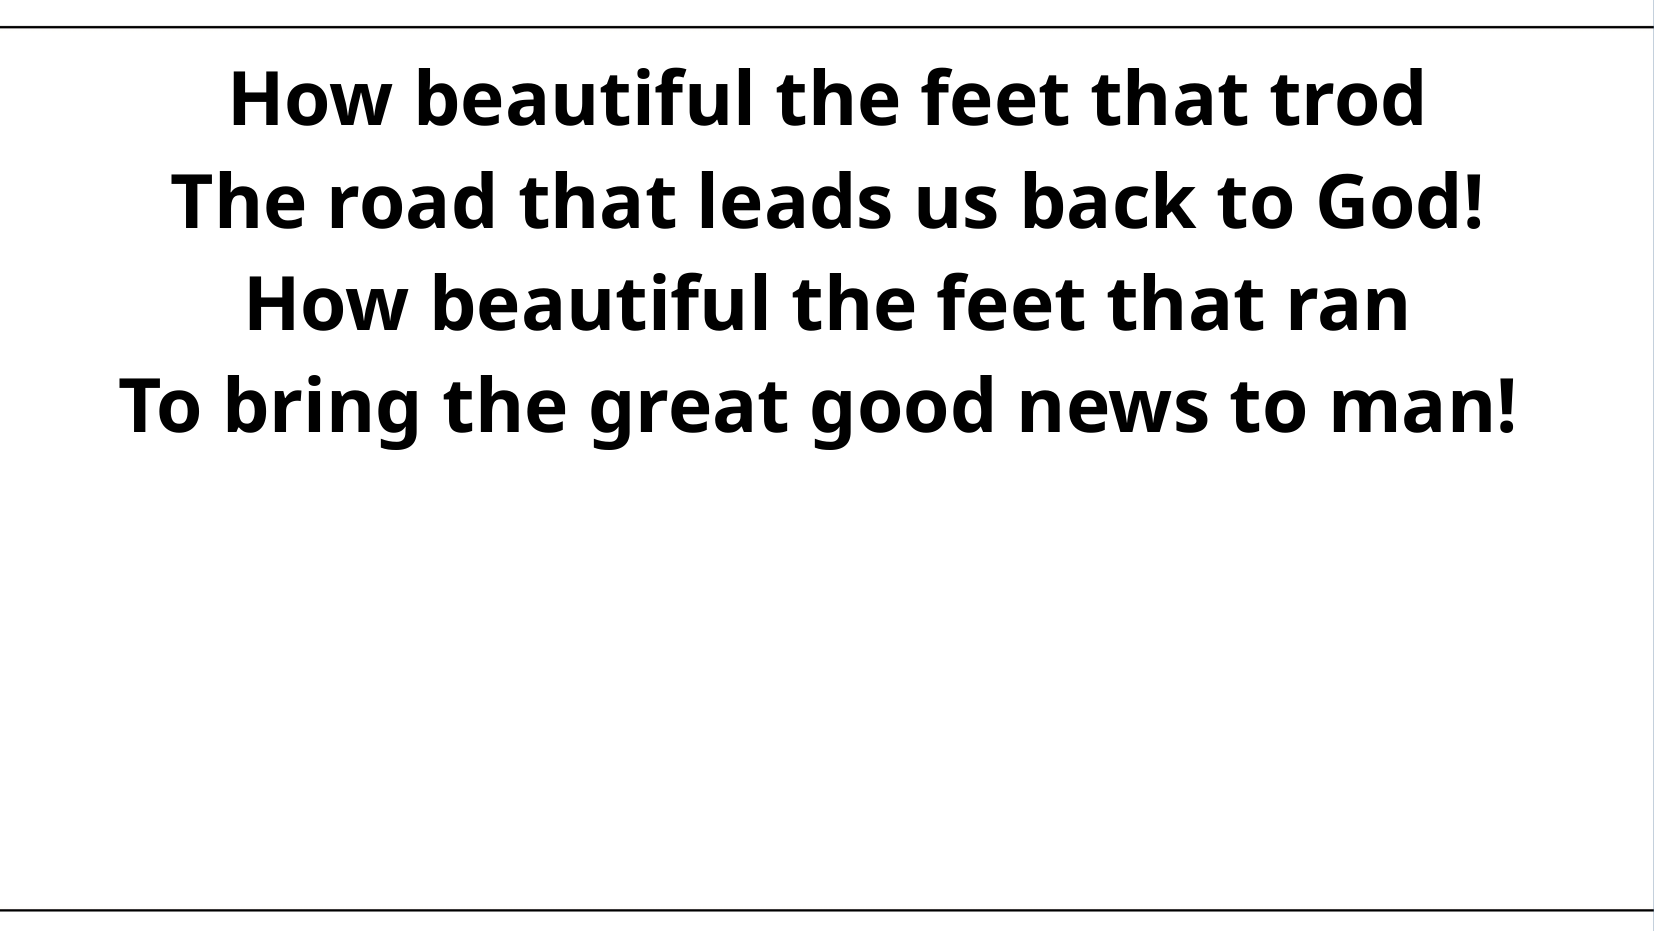

How beautiful the feet that trod
The road that leads us back to God!
How beautiful the feet that ran
To bring the great good news to man!